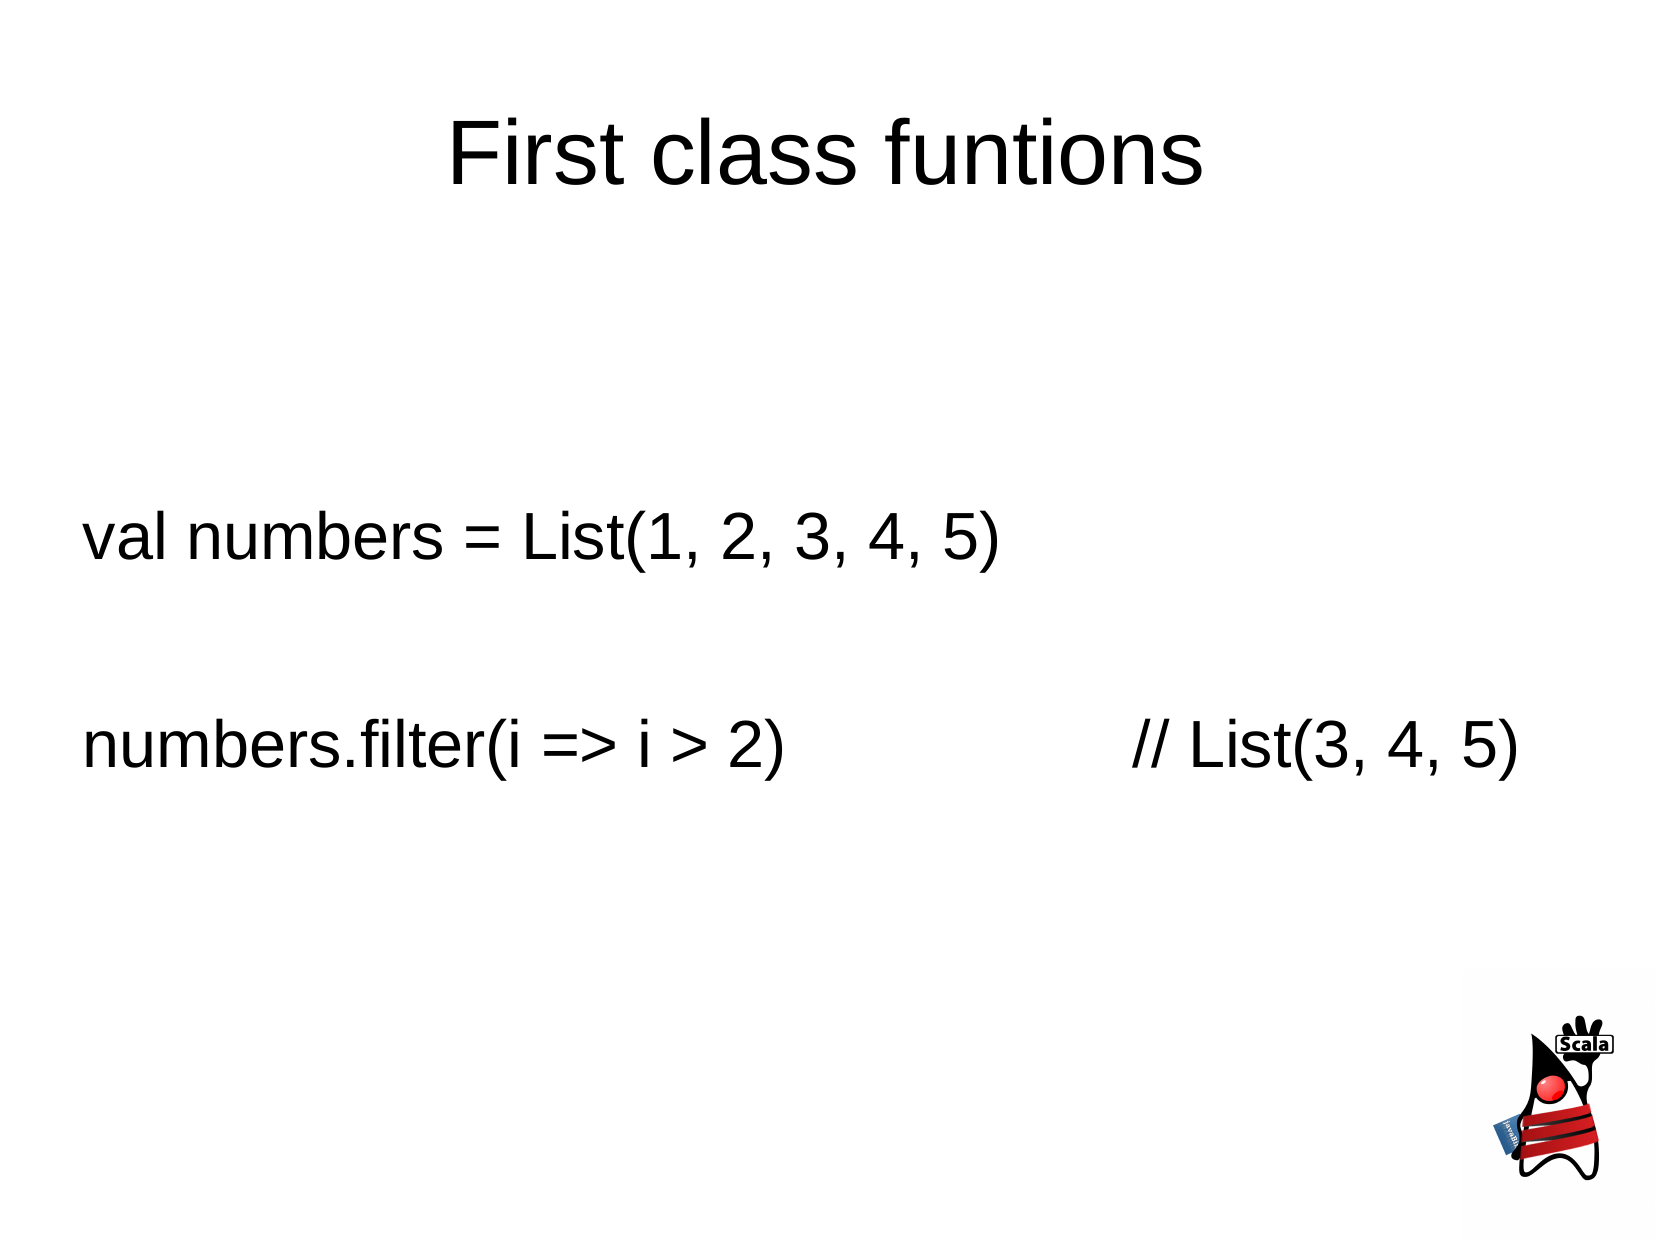

# First class funtions
val numbers = List(1, 2, 3, 4, 5)
numbers.filter(i => i > 2)					// List(3, 4, 5)